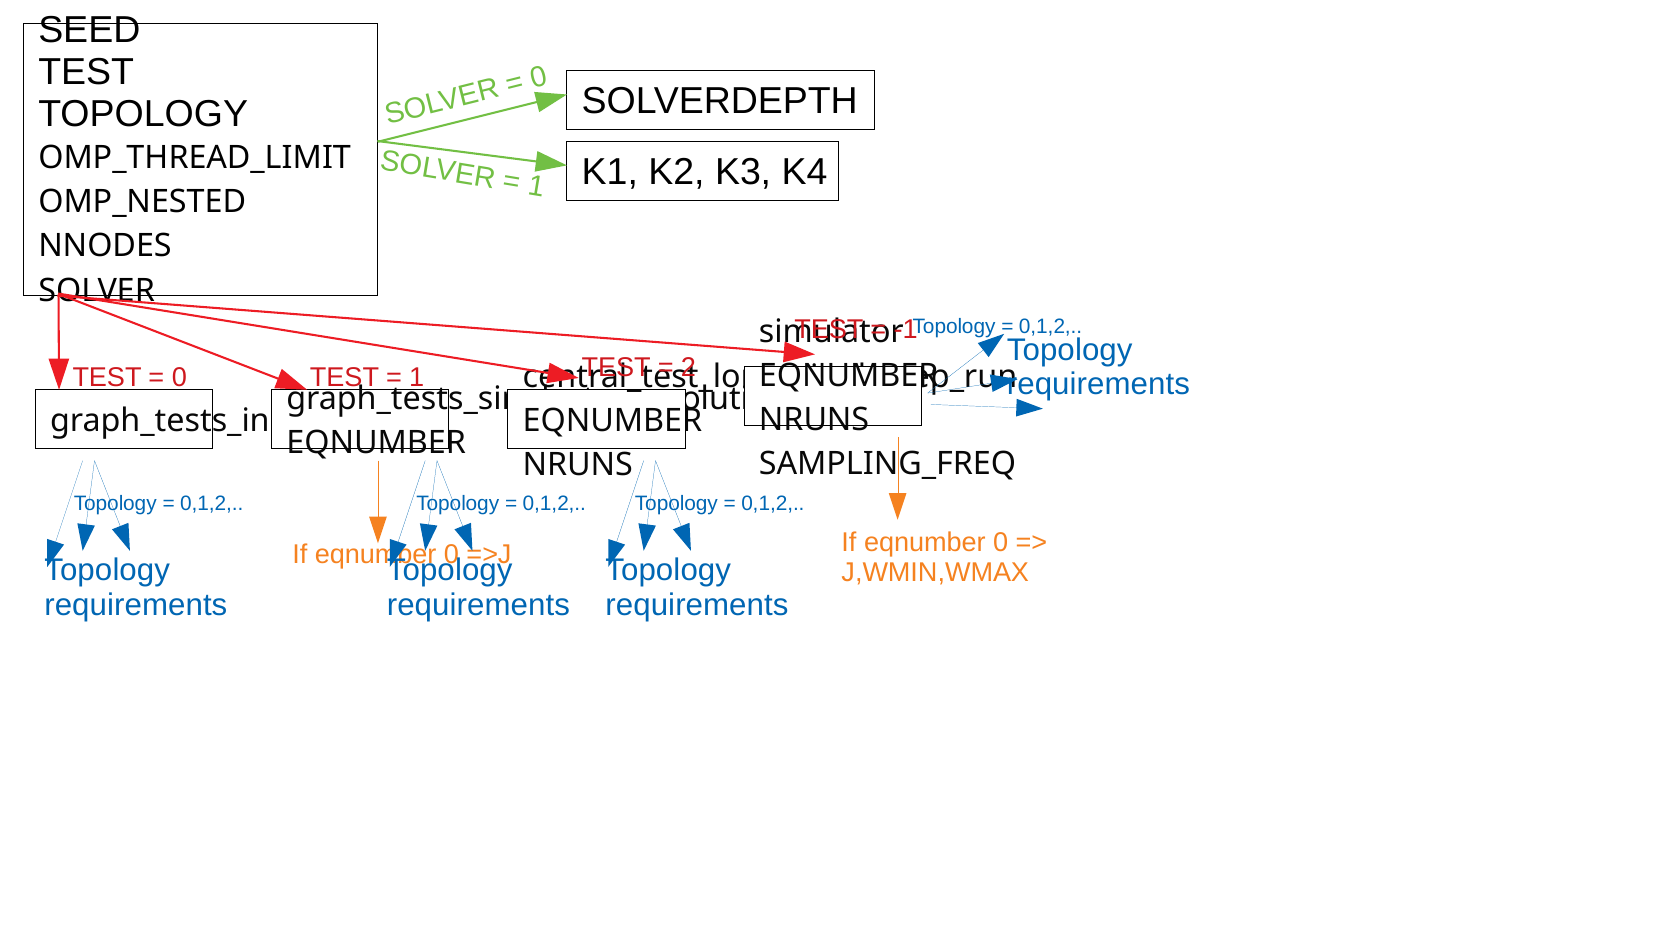

SEED
TEST
TOPOLOGY
OMP_THREAD_LIMIT
OMP_NESTED
NNODES
SOLVER
SOLVER = 0
SOLVERDEPTH
K1, K2, K3, K4
SOLVER = 1
TEST = -1
Topology = 0,1,2,..
Topology requirements
TEST = 2
TEST = 0
TEST = 1
simulator
EQNUMBER
NRUNS
SAMPLING_FREQ
graph_tests_init
graph_tests_singlestep_evolution
EQNUMBER
central_test_long_singlestep_run
EQNUMBER
NRUNS
Topology = 0,1,2,..
Topology = 0,1,2,..
Topology = 0,1,2,..
If eqnumber 0 =>
J,WMIN,WMAX
If eqnumber 0 =>J
Topology requirements
Topology requirements
Topology requirements